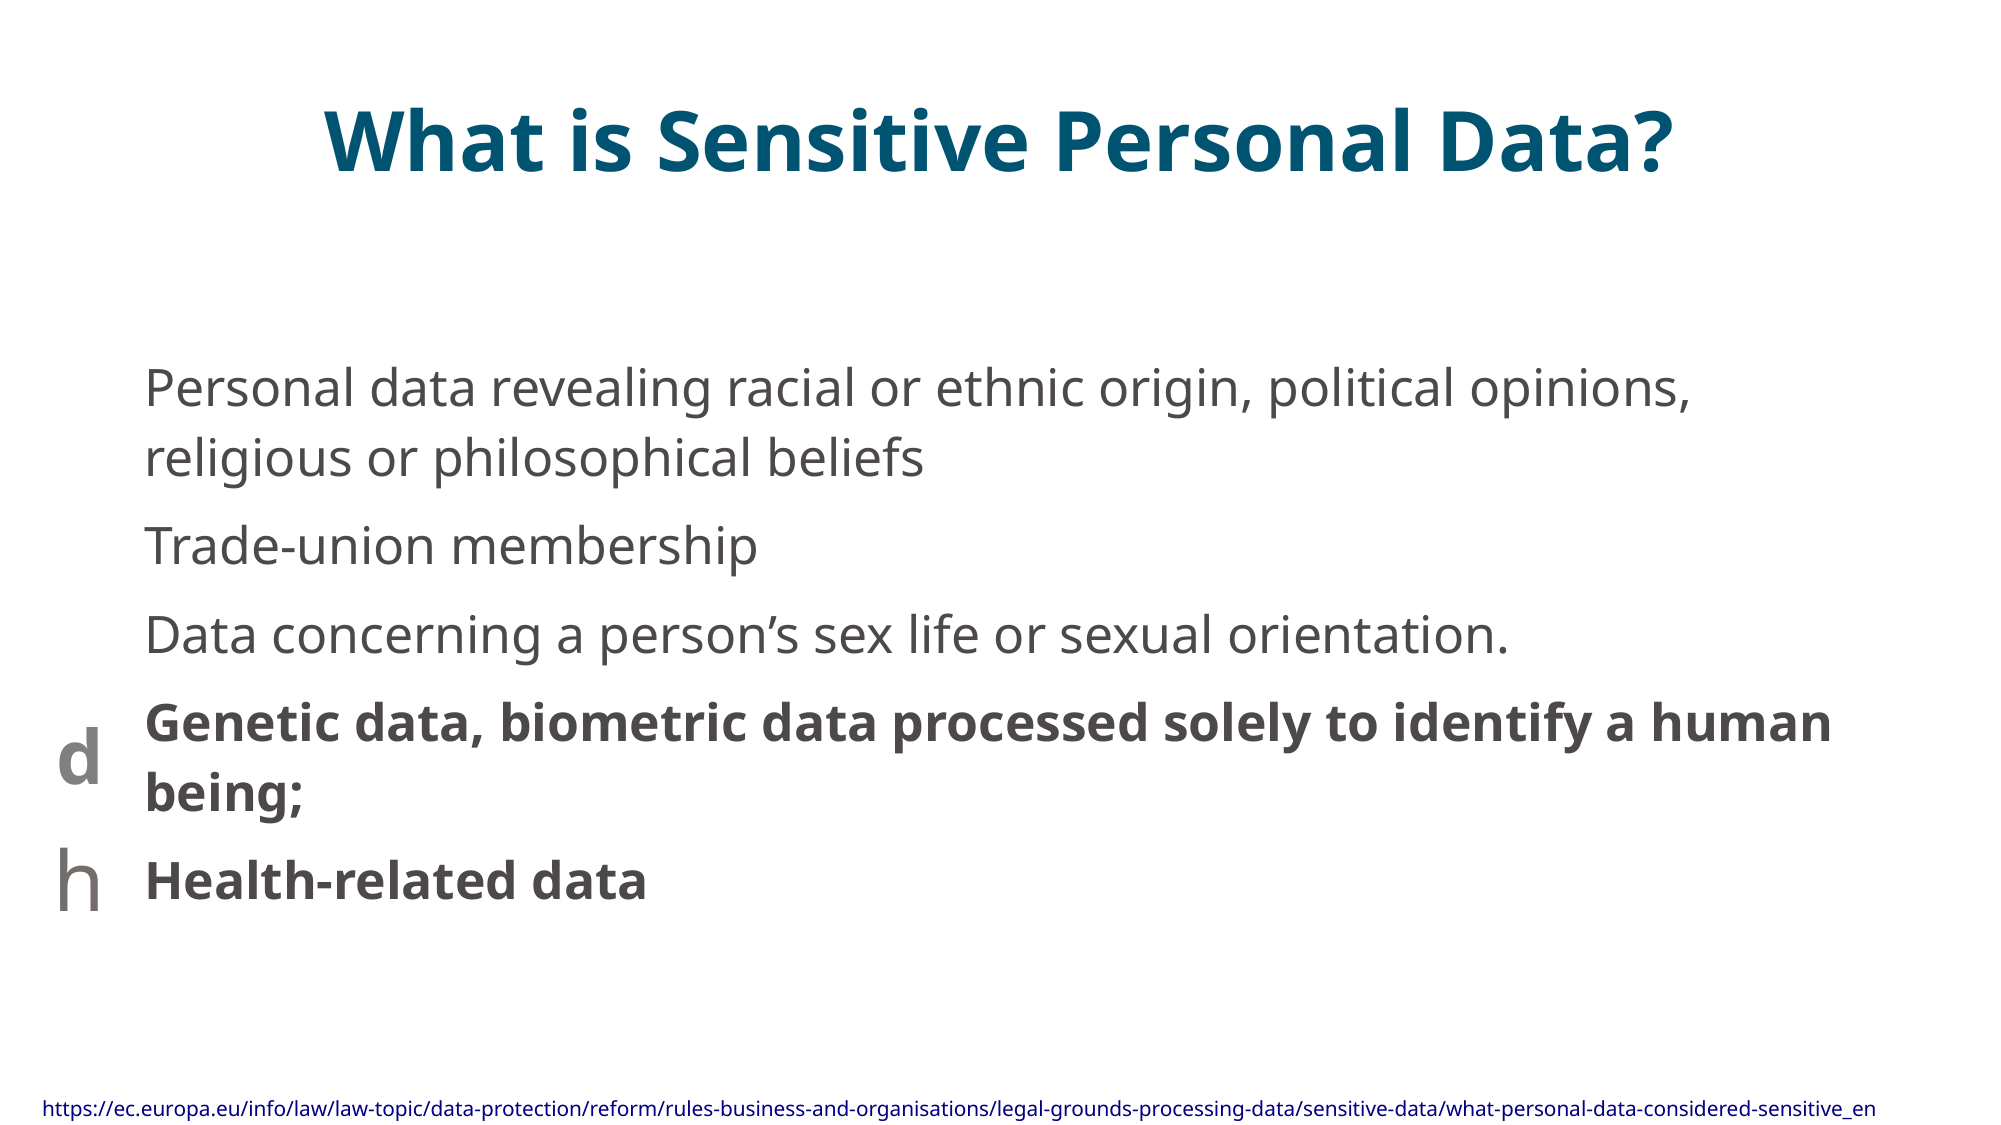

# What is Sensitive Personal Data?
Personal data revealing racial or ethnic origin, political opinions, religious or philosophical beliefs
Trade-union membership
Data concerning a person’s sex life or sexual orientation.
Genetic data, biometric data processed solely to identify a human being;
Health-related data
d
h
https://ec.europa.eu/info/law/law-topic/data-protection/reform/rules-business-and-organisations/legal-grounds-processing-data/sensitive-data/what-personal-data-considered-sensitive_en